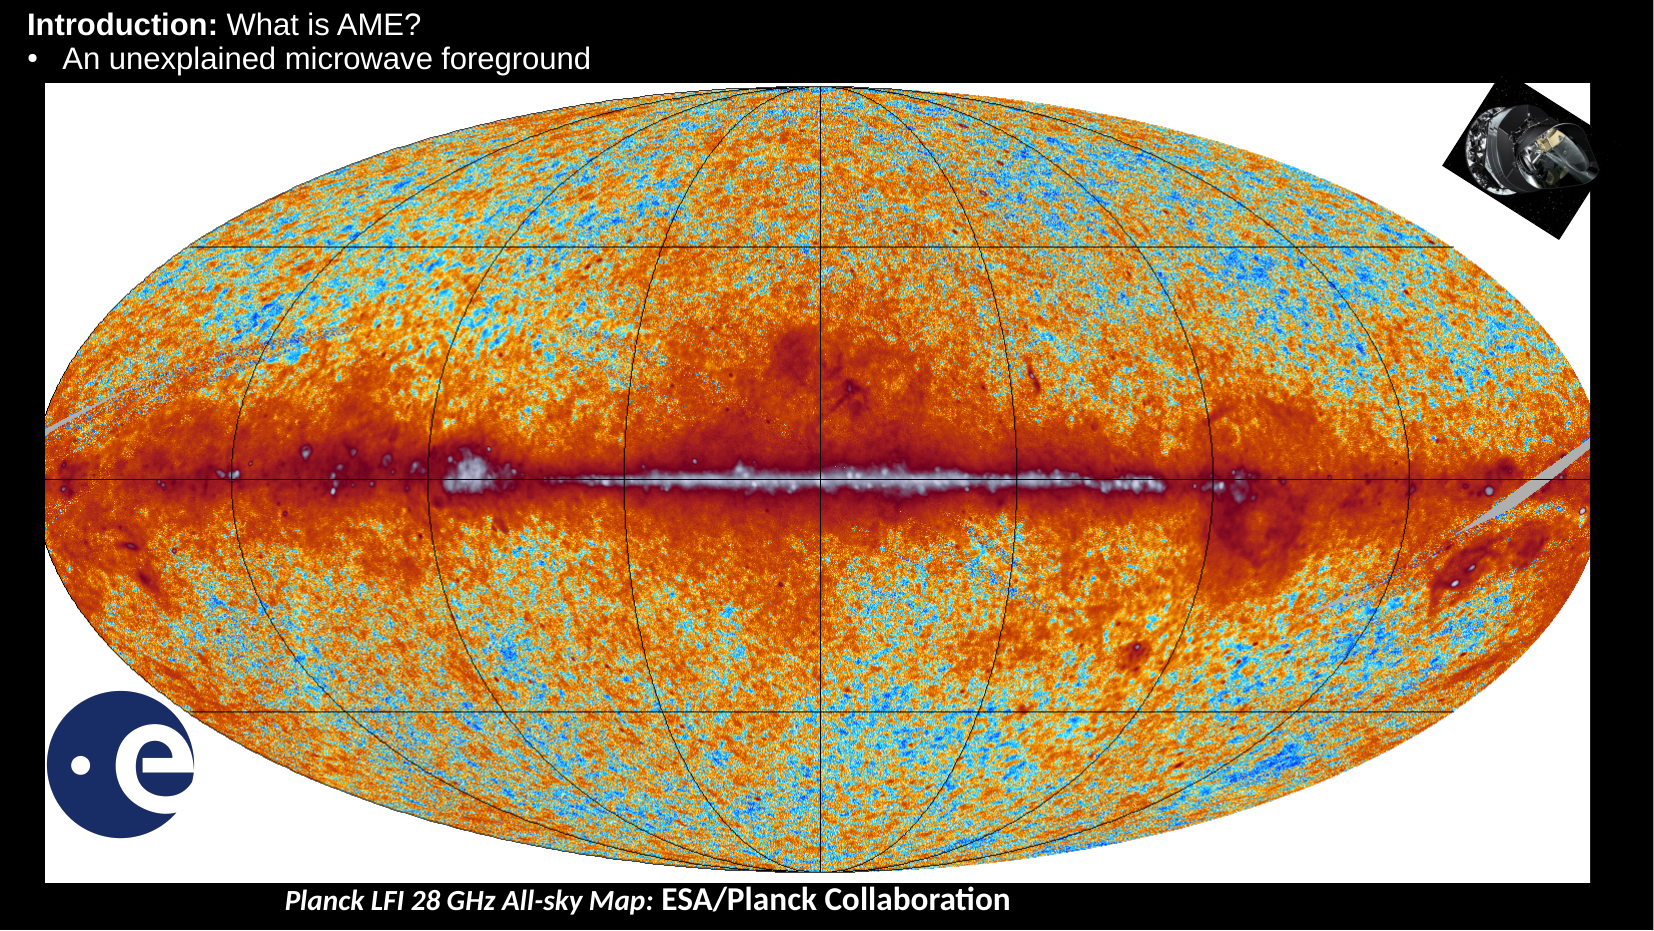

Introduction: What is AME?
An unexplained microwave foreground
Planck LFI 28 GHz All-sky Map: ESA/Planck Collaboration